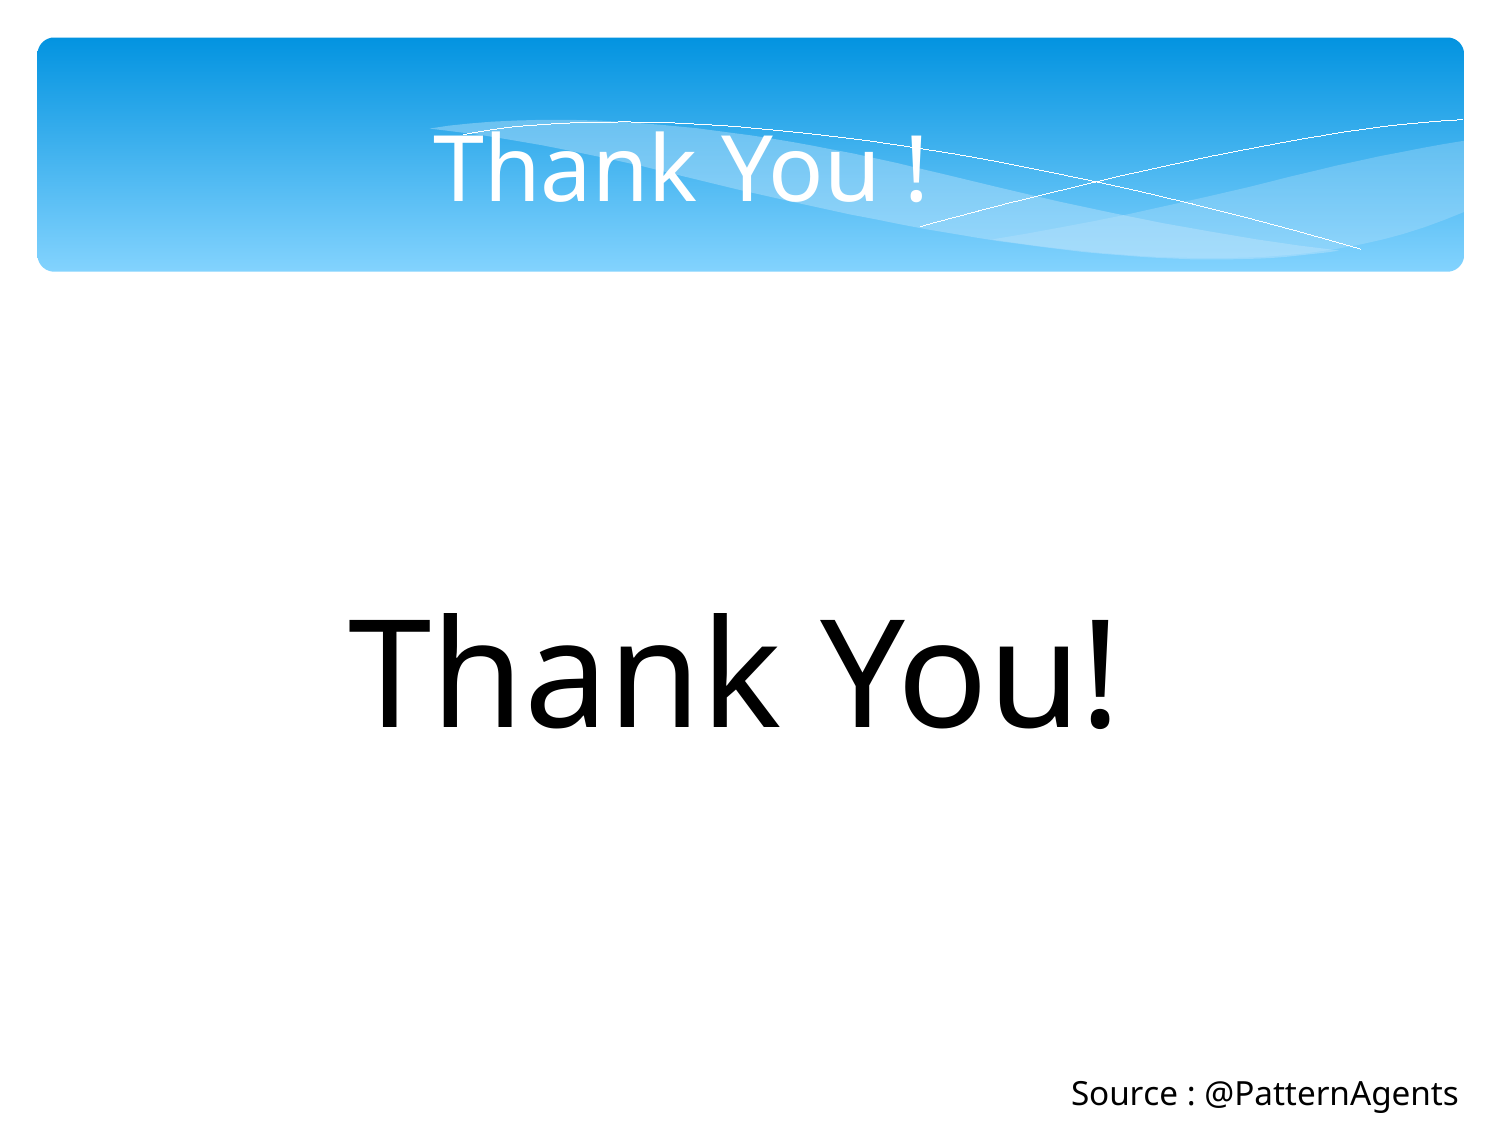

# Thank You !
Thank You!
Source : @PatternAgents